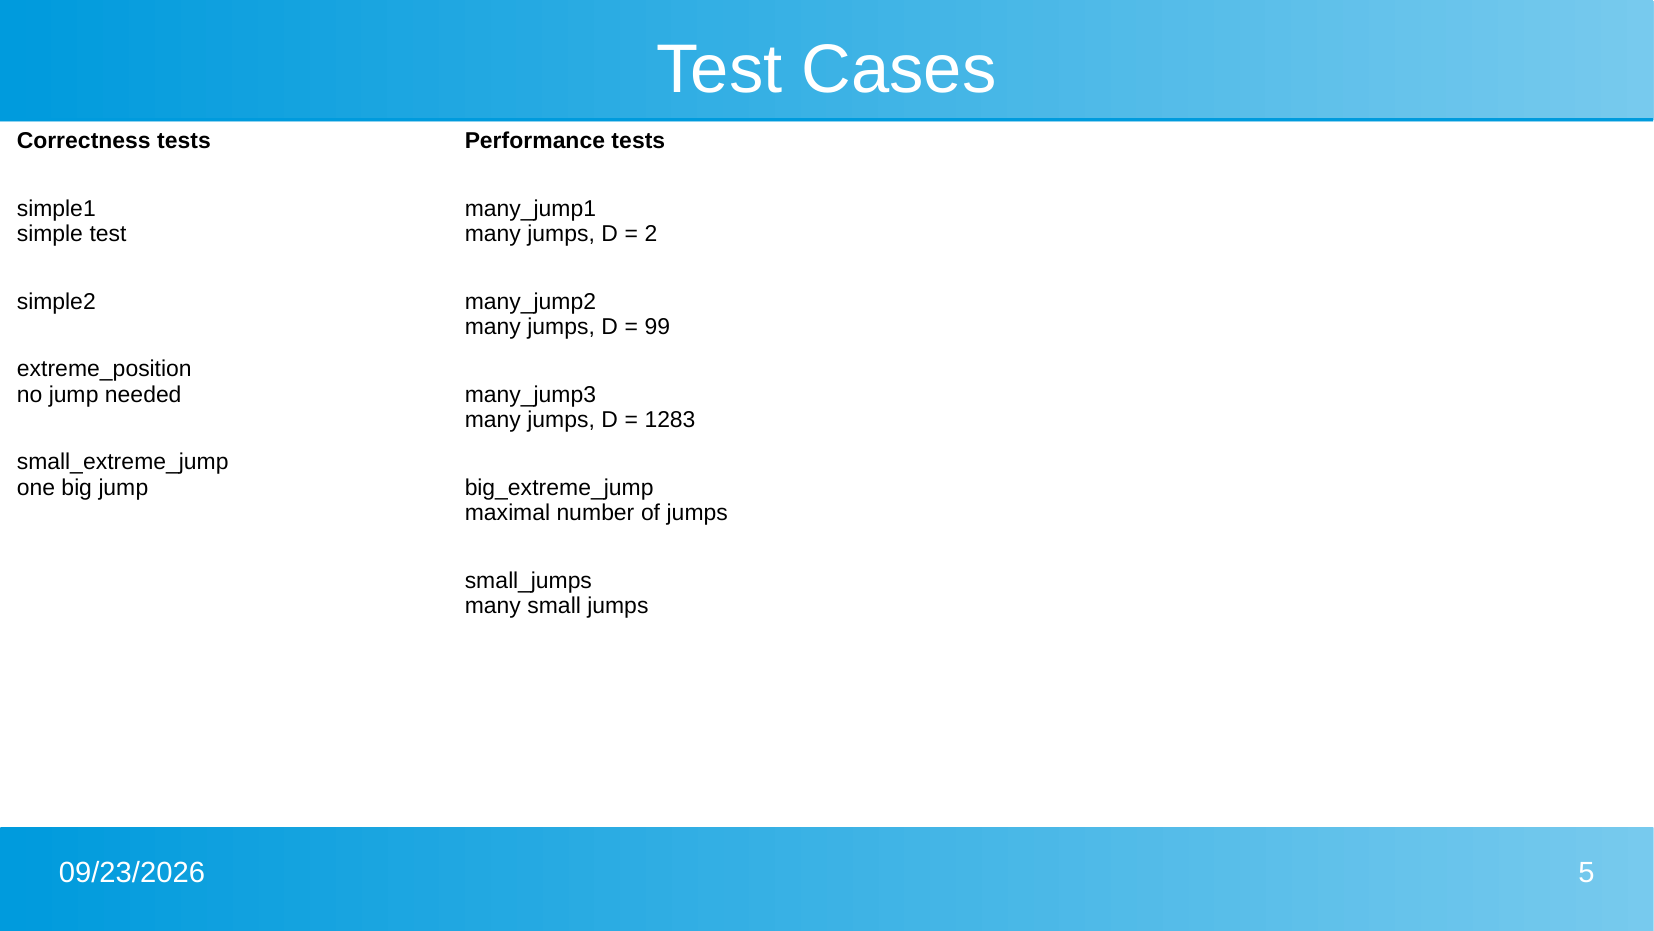

# Test Cases
Correctness tests
simple1
simple test
simple2
extreme_position
no jump needed
small_extreme_jump
one big jump
Performance tests
many_jump1
many jumps, D = 2
many_jump2
many jumps, D = 99
many_jump3
many jumps, D = 1283
big_extreme_jump
maximal number of jumps
small_jumps
many small jumps
5